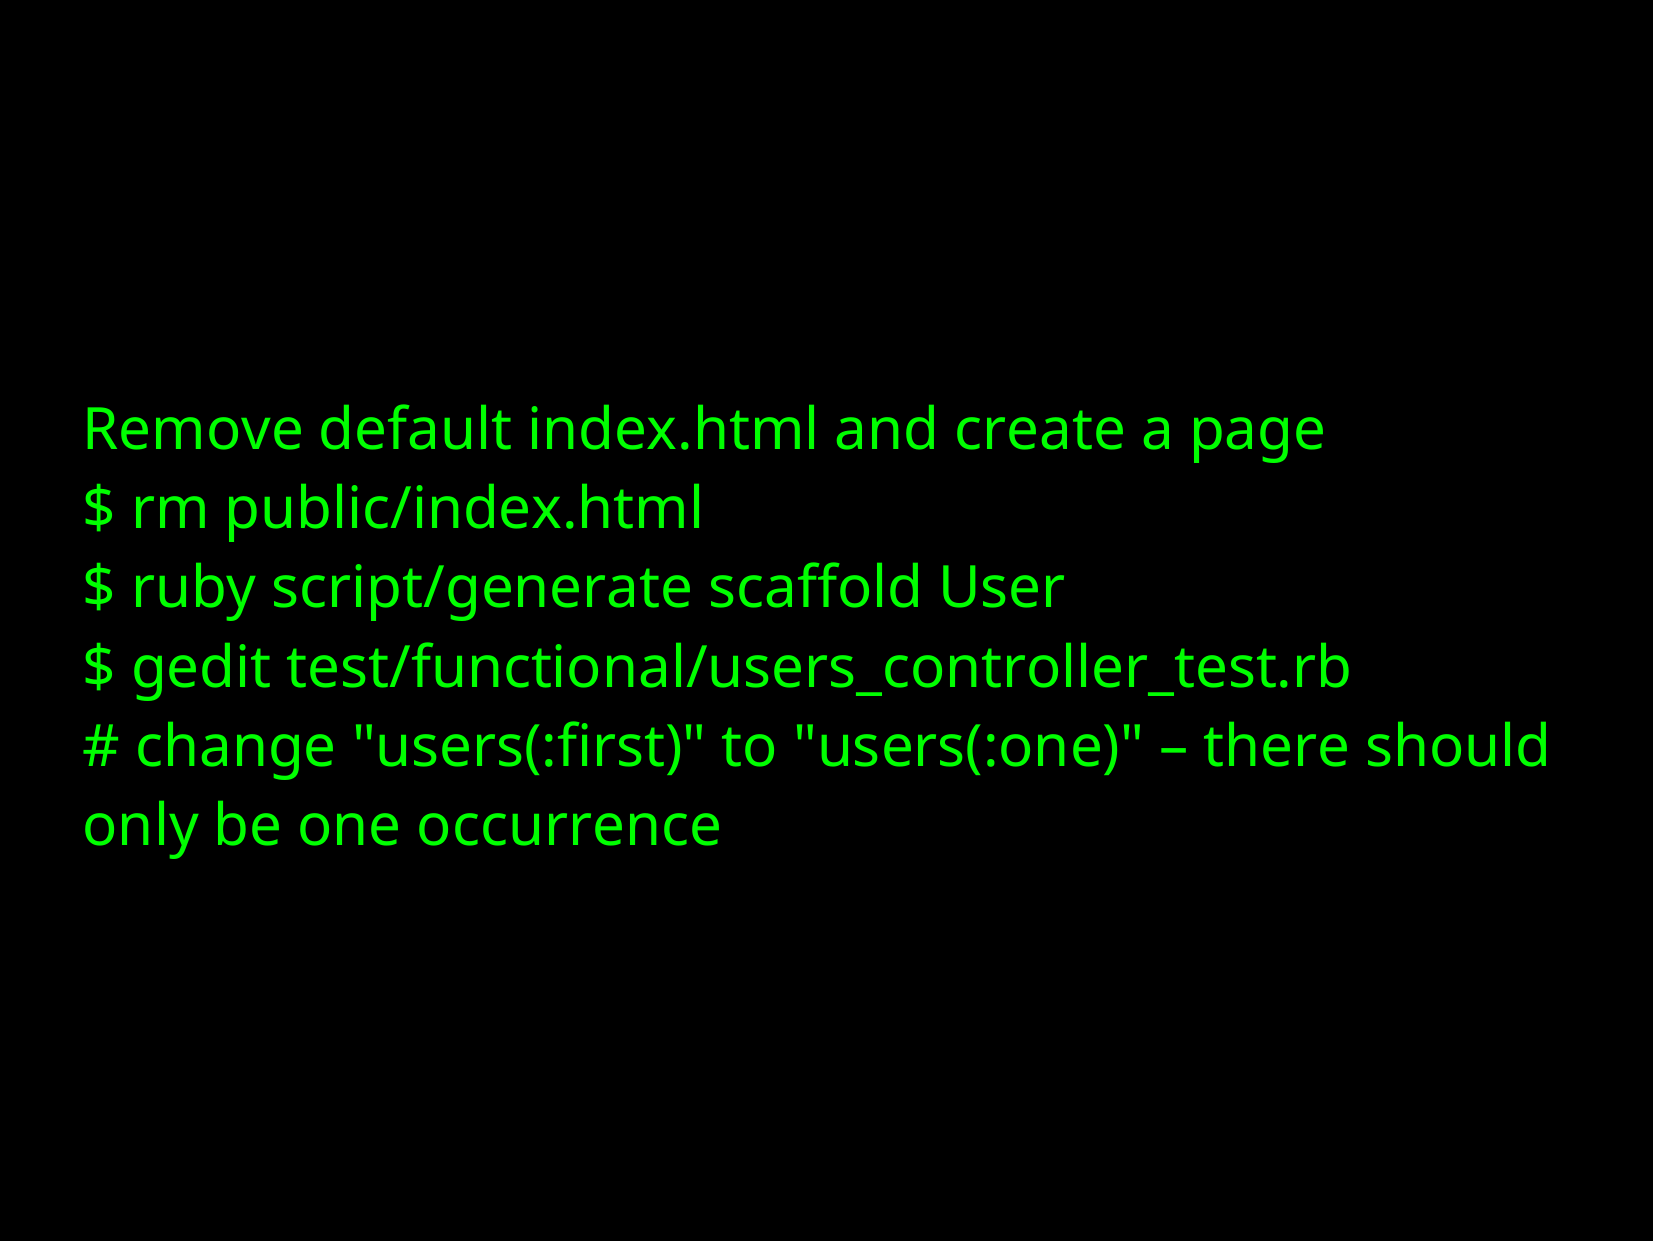

# Remove default index.html and create a page $ rm public/index.html $ ruby script/generate scaffold User $ gedit test/functional/users_controller_test.rb # change "users(:first)" to "users(:one)" – there should only be one occurrence